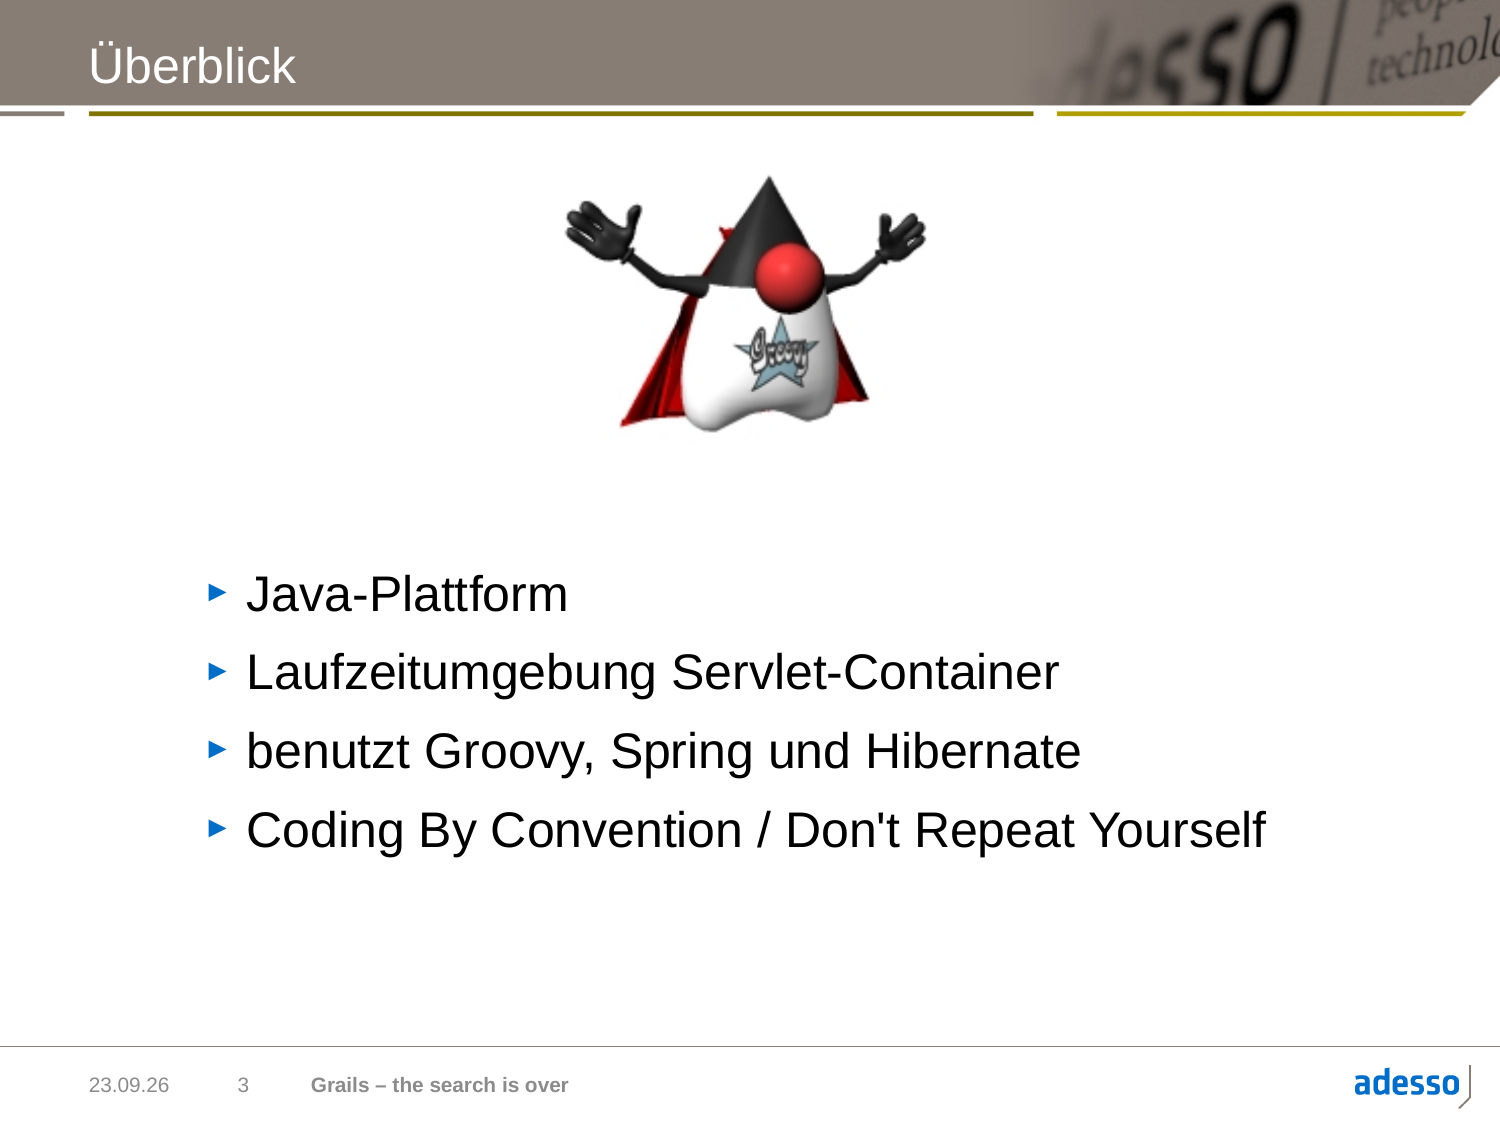

# Überblick
Java-Plattform
Laufzeitumgebung Servlet-Container
benutzt Groovy, Spring und Hibernate
Coding By Convention / Don't Repeat Yourself
Grails – the search is over